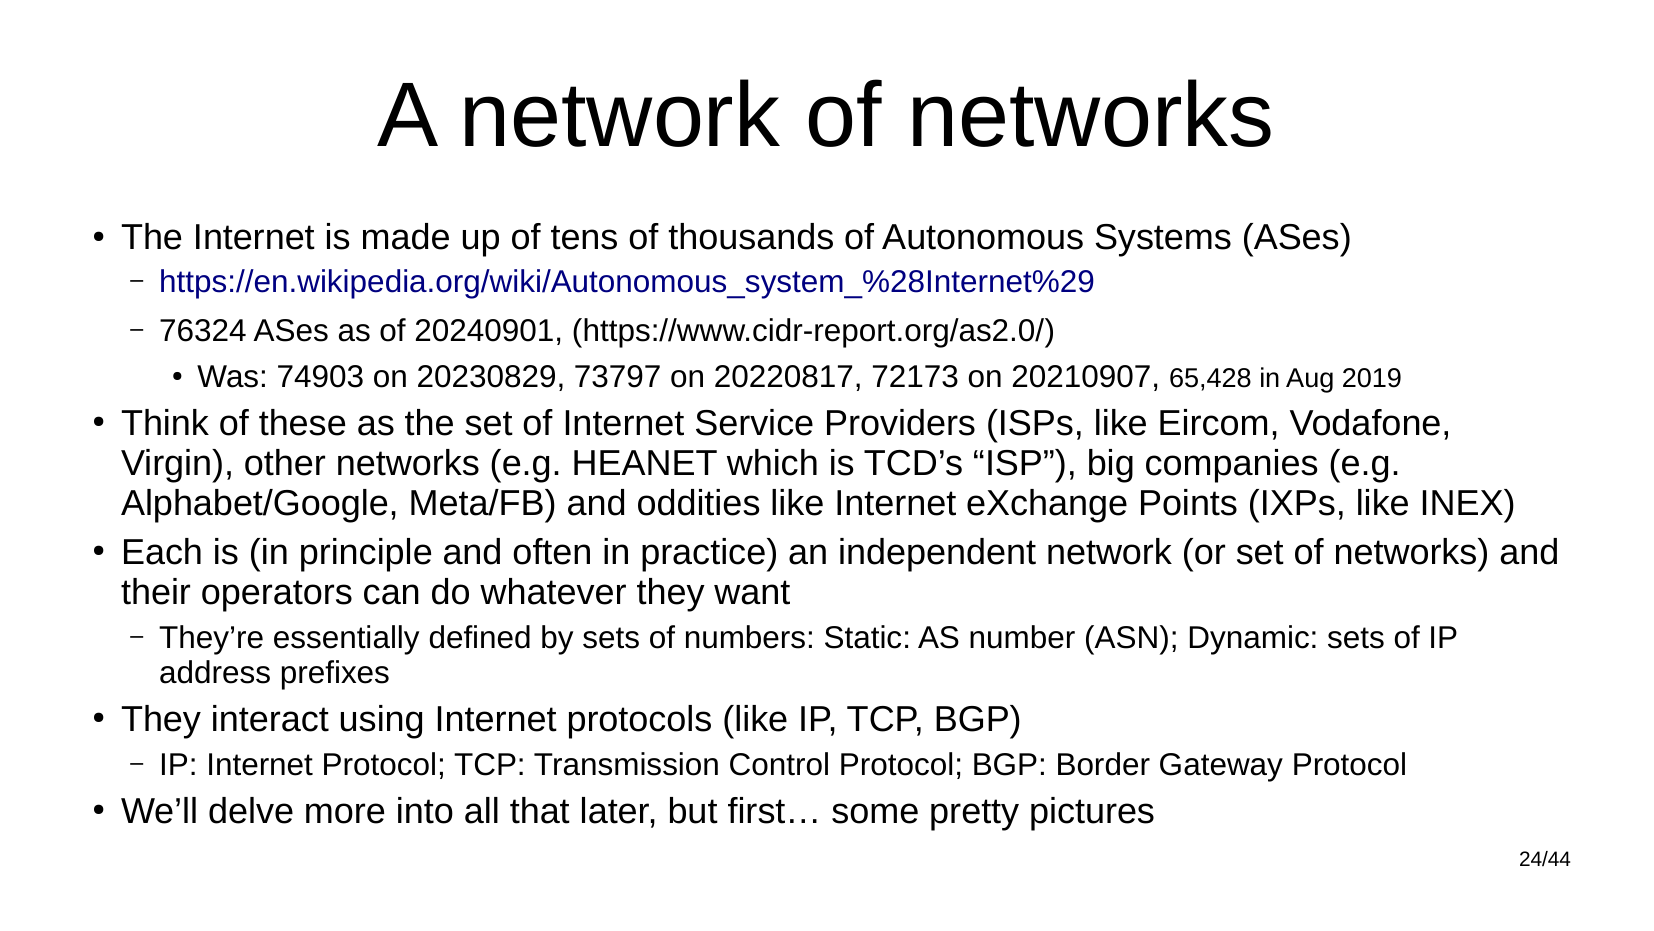

# A network of networks
The Internet is made up of tens of thousands of Autonomous Systems (ASes)
https://en.wikipedia.org/wiki/Autonomous_system_%28Internet%29
76324 ASes as of 20240901, (https://www.cidr-report.org/as2.0/)
Was: 74903 on 20230829, 73797 on 20220817, 72173 on 20210907, 65,428 in Aug 2019
Think of these as the set of Internet Service Providers (ISPs, like Eircom, Vodafone, Virgin), other networks (e.g. HEANET which is TCD’s “ISP”), big companies (e.g. Alphabet/Google, Meta/FB) and oddities like Internet eXchange Points (IXPs, like INEX)
Each is (in principle and often in practice) an independent network (or set of networks) and their operators can do whatever they want
They’re essentially defined by sets of numbers: Static: AS number (ASN); Dynamic: sets of IP address prefixes
They interact using Internet protocols (like IP, TCP, BGP)
IP: Internet Protocol; TCP: Transmission Control Protocol; BGP: Border Gateway Protocol
We’ll delve more into all that later, but first… some pretty pictures
24